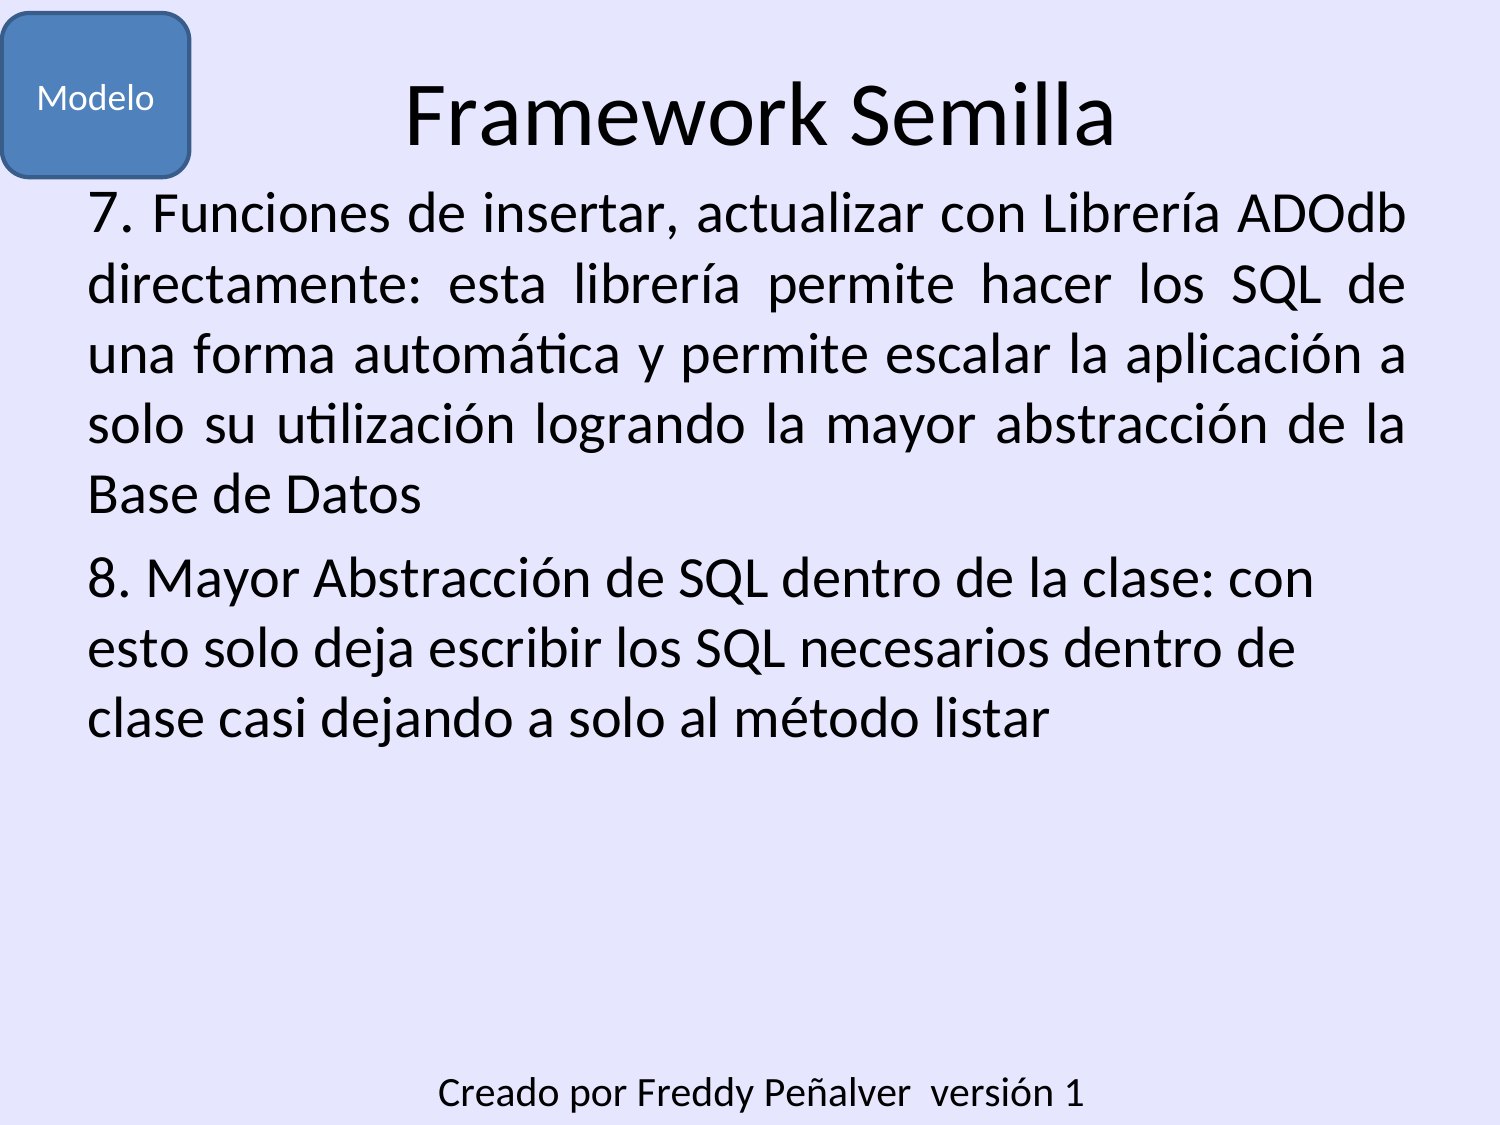

Modelo
Framework Semilla
7. Funciones de insertar, actualizar con Librería ADOdb directamente: esta librería permite hacer los SQL de una forma automática y permite escalar la aplicación a solo su utilización logrando la mayor abstracción de la Base de Datos
8. Mayor Abstracción de SQL dentro de la clase: con esto solo deja escribir los SQL necesarios dentro de clase casi dejando a solo al método listar
Creado por Freddy Peñalver versión 1